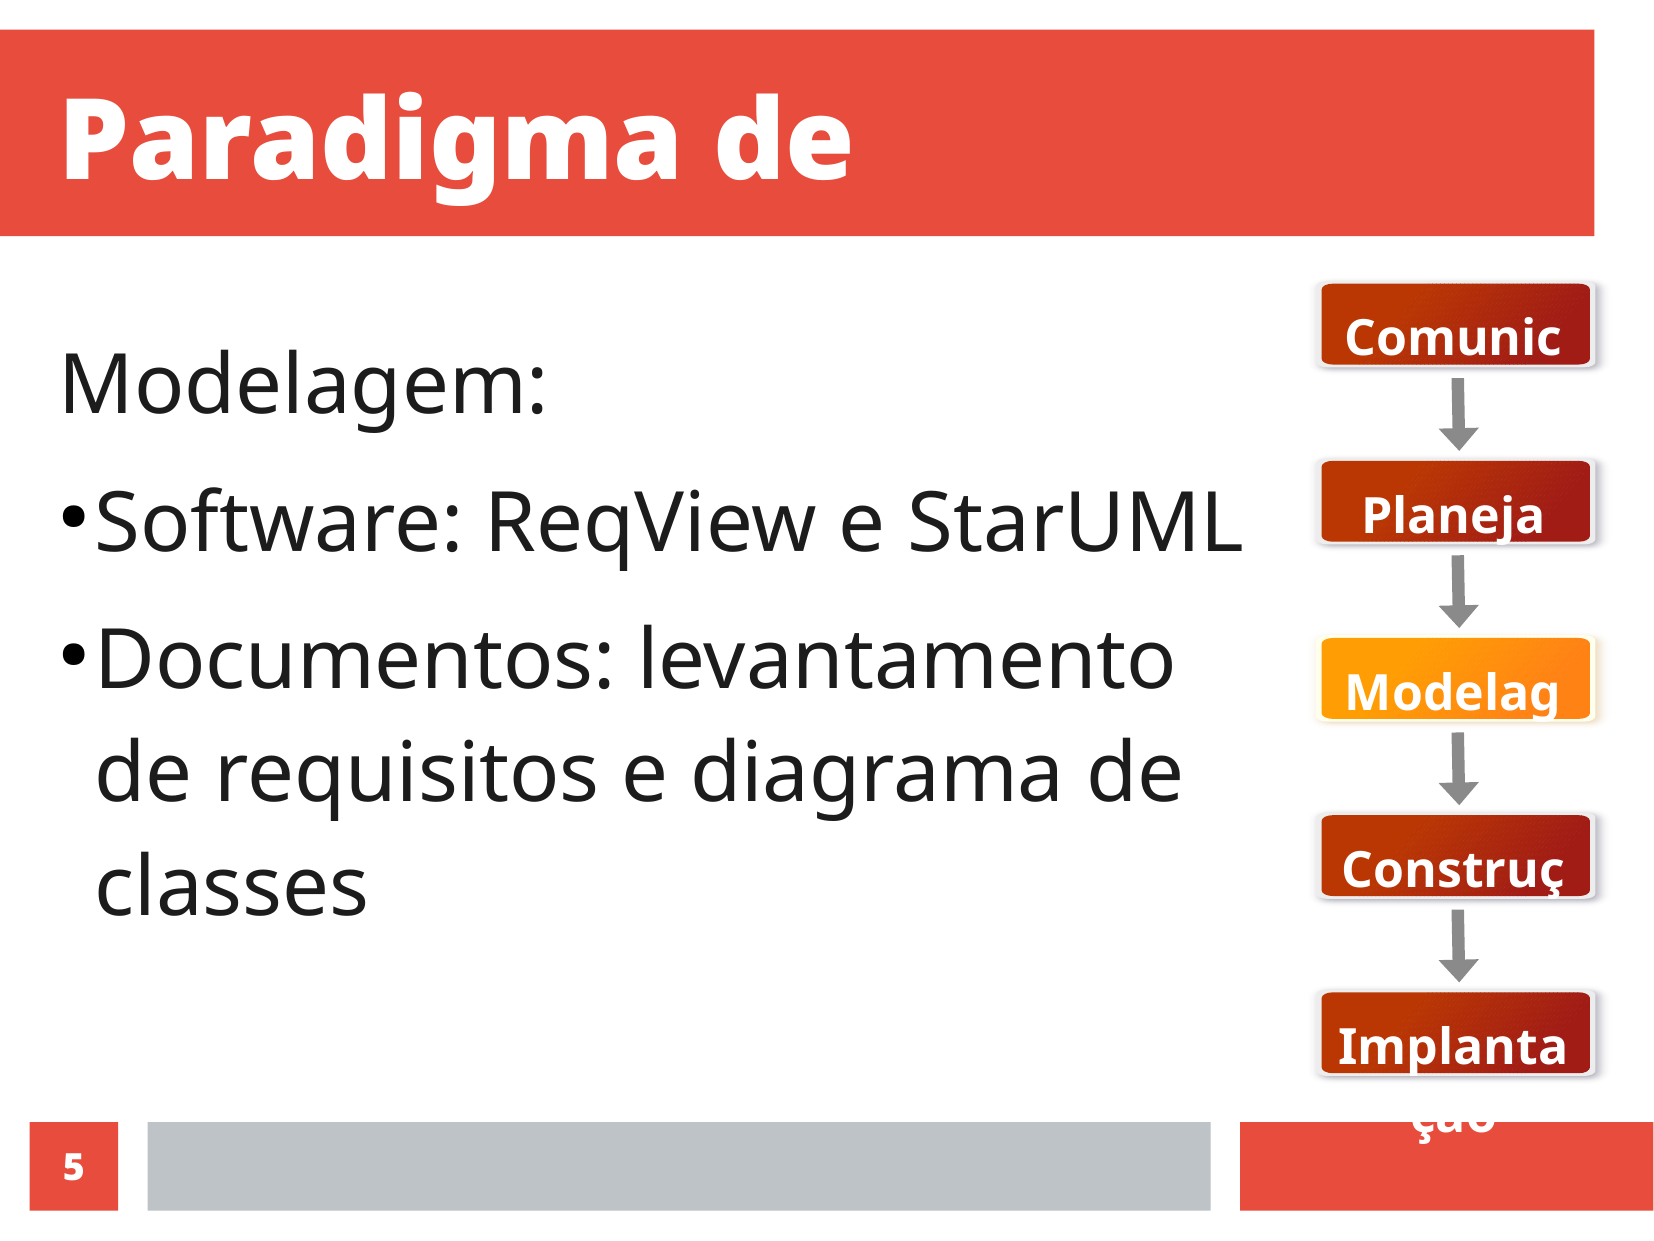

# Paradigma de Desenvolvimento
Comunicação
Modelagem:
Software: ReqView e StarUML
Documentos: levantamento de requisitos e diagrama de classes
Planejamento
Modelagem
Construção
Implantação
5